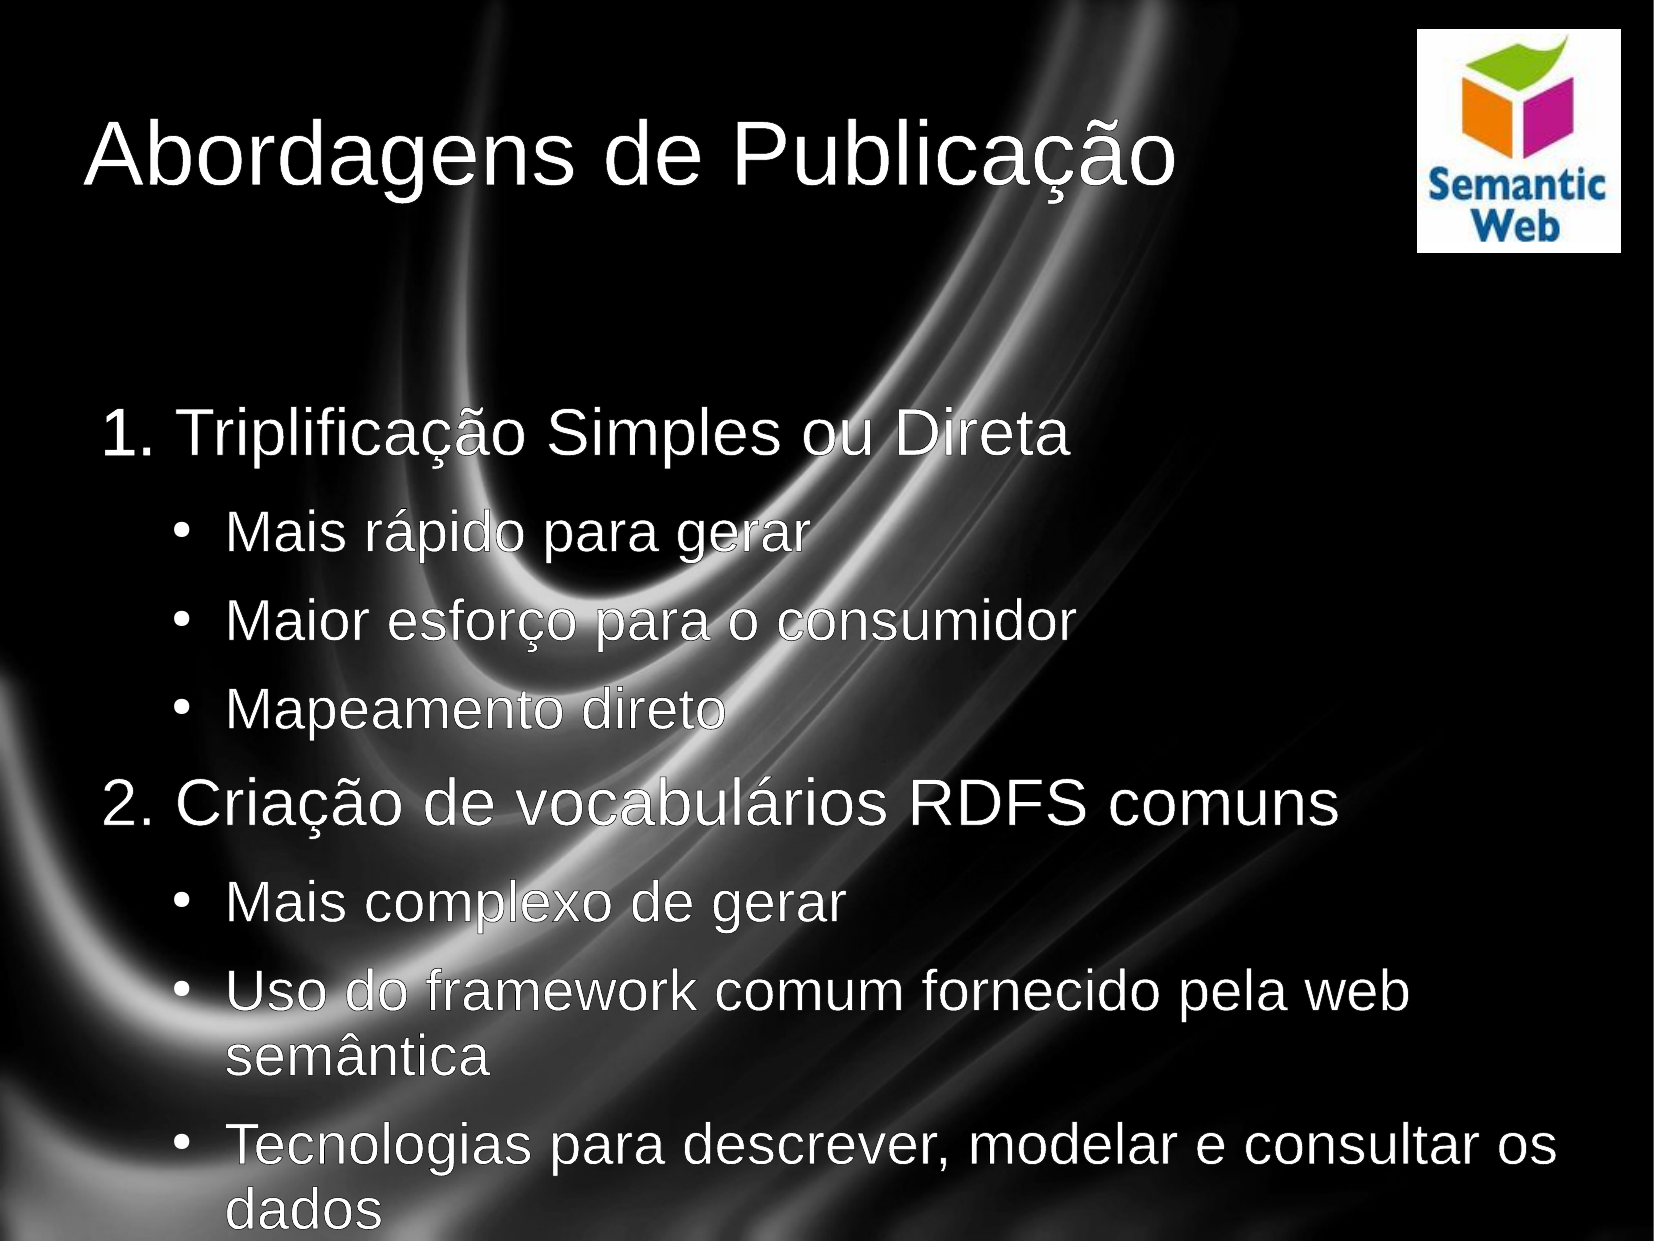

# Abordagens de Publicação
 Triplificação Simples ou Direta
Mais rápido para gerar
Maior esforço para o consumidor
Mapeamento direto
 Criação de vocabulários RDFS comuns
Mais complexo de gerar
Uso do framework comum fornecido pela web semântica
Tecnologias para descrever, modelar e consultar os dados